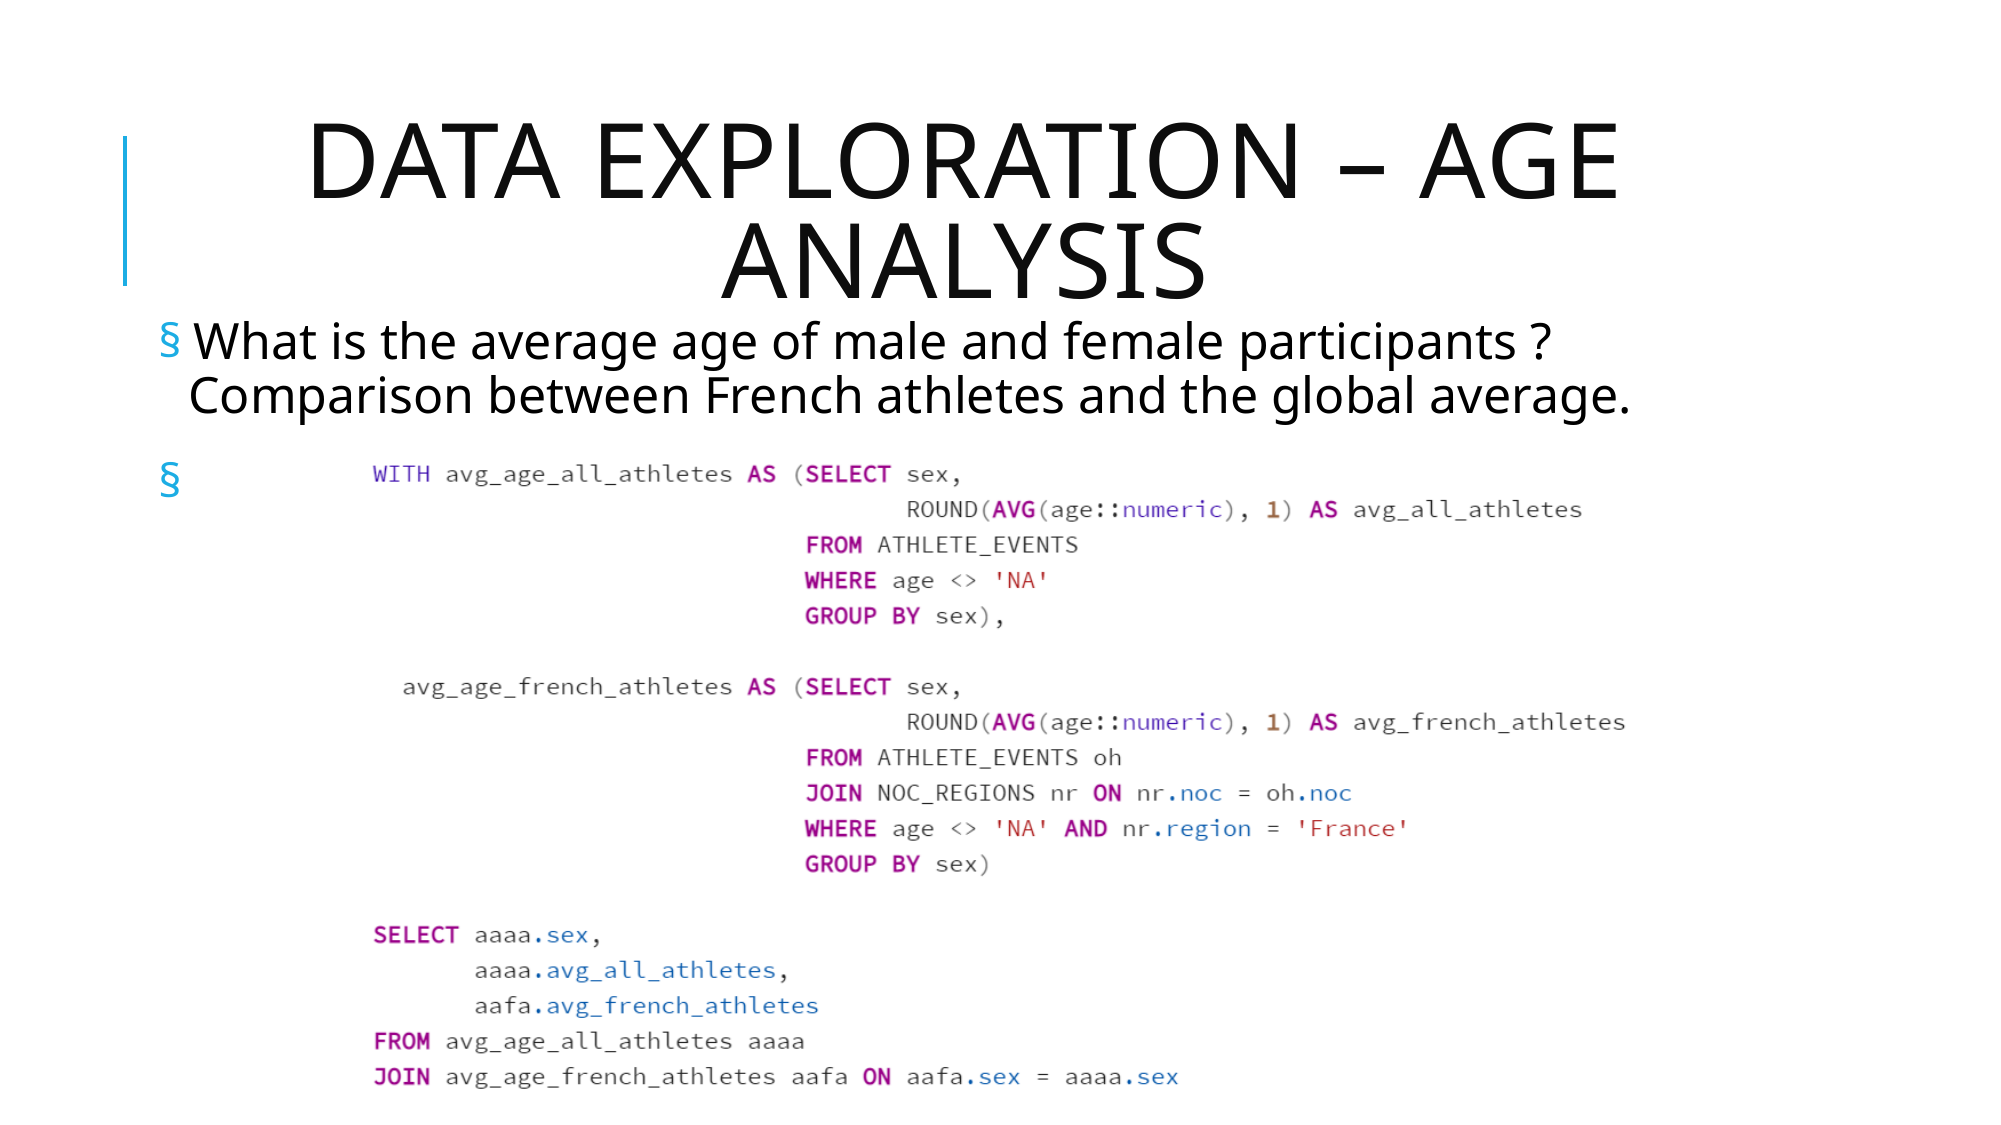

# Data exploration – Age analysis
 What is the average age of male and female participants ? Comparison between French athletes and the global average.